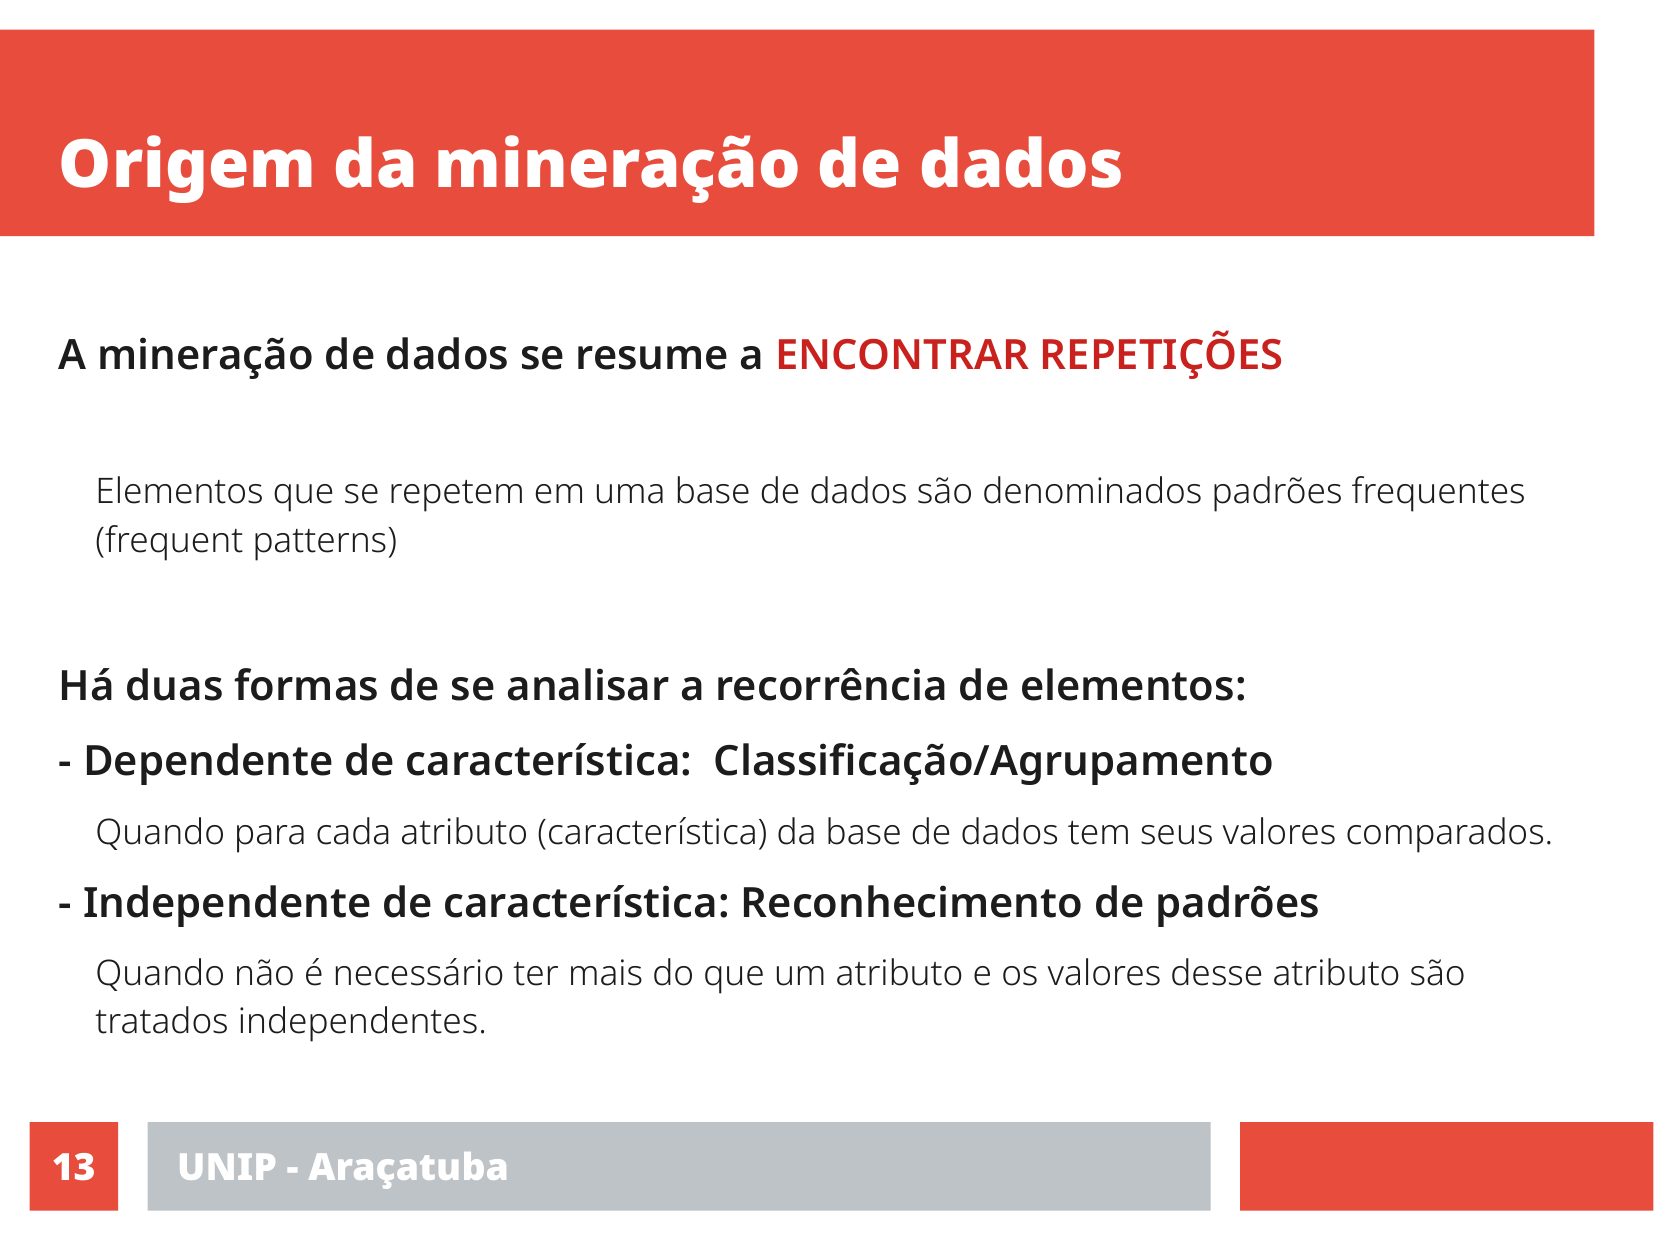

# Origem da mineração de dados
A mineração de dados se resume a ENCONTRAR REPETIÇÕES
Elementos que se repetem em uma base de dados são denominados padrões frequentes (frequent patterns)
Há duas formas de se analisar a recorrência de elementos:
- Dependente de característica: Classificação/Agrupamento
Quando para cada atributo (característica) da base de dados tem seus valores comparados.
- Independente de característica: Reconhecimento de padrões
Quando não é necessário ter mais do que um atributo e os valores desse atributo são tratados independentes.
13
UNIP - Araçatuba